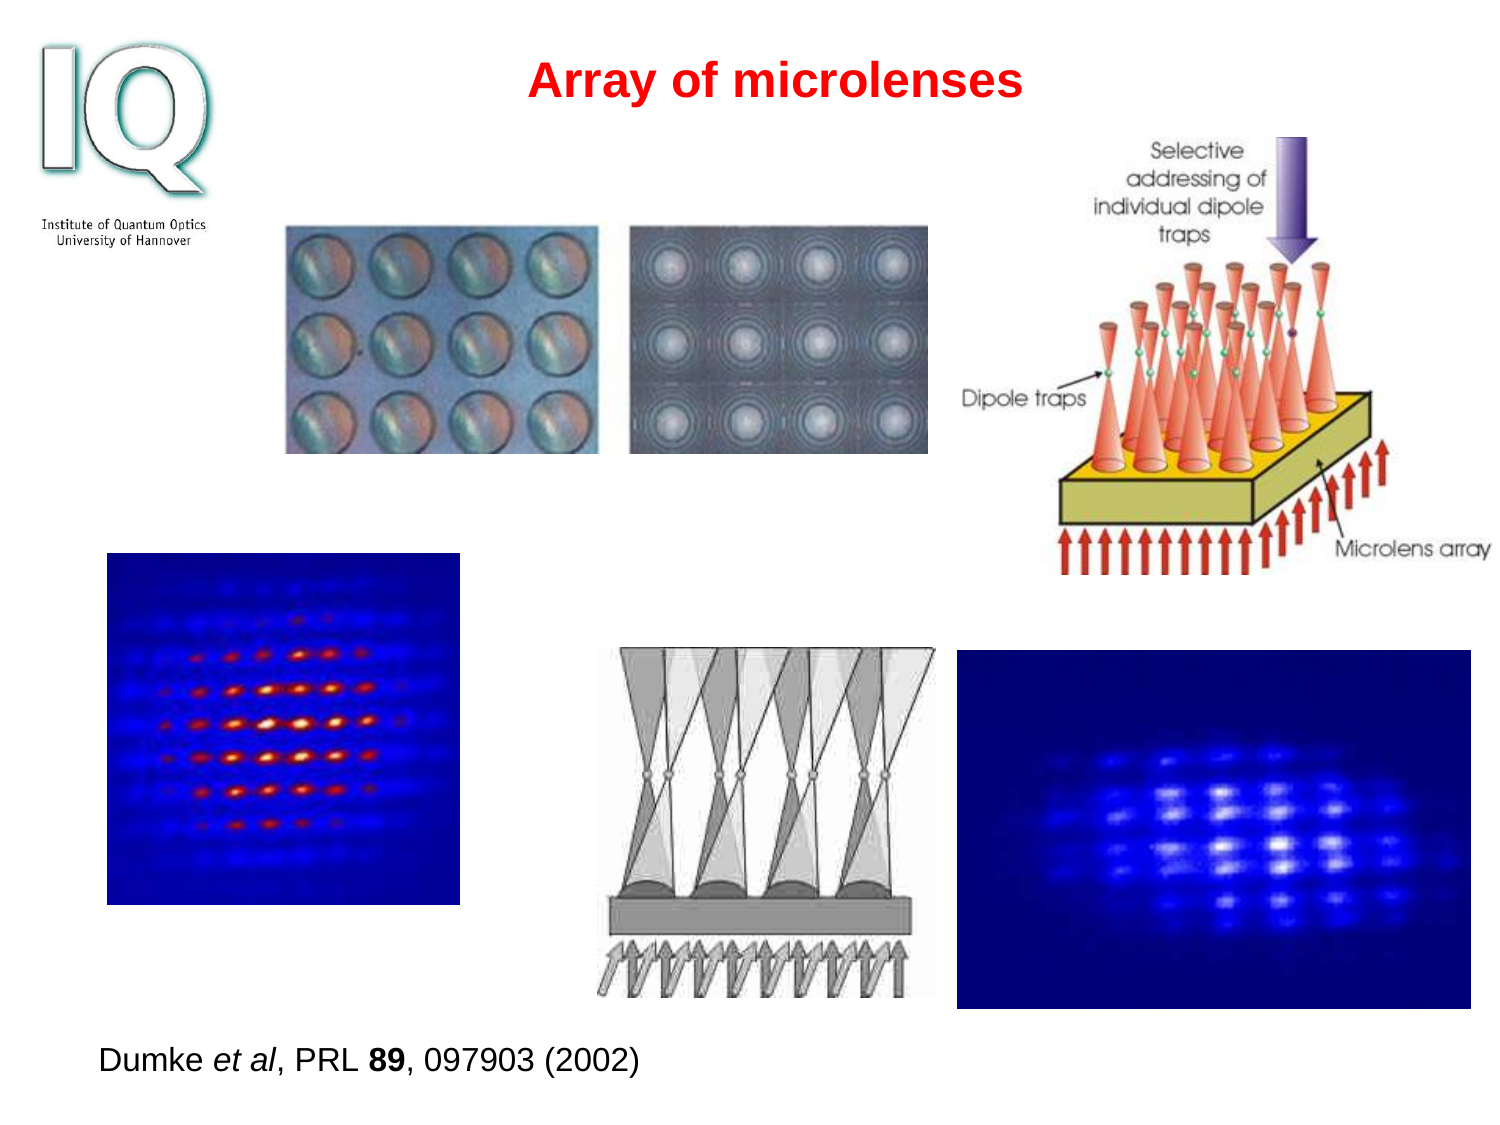

Array of microlenses
Dumke et al, PRL 89, 097903 (2002)